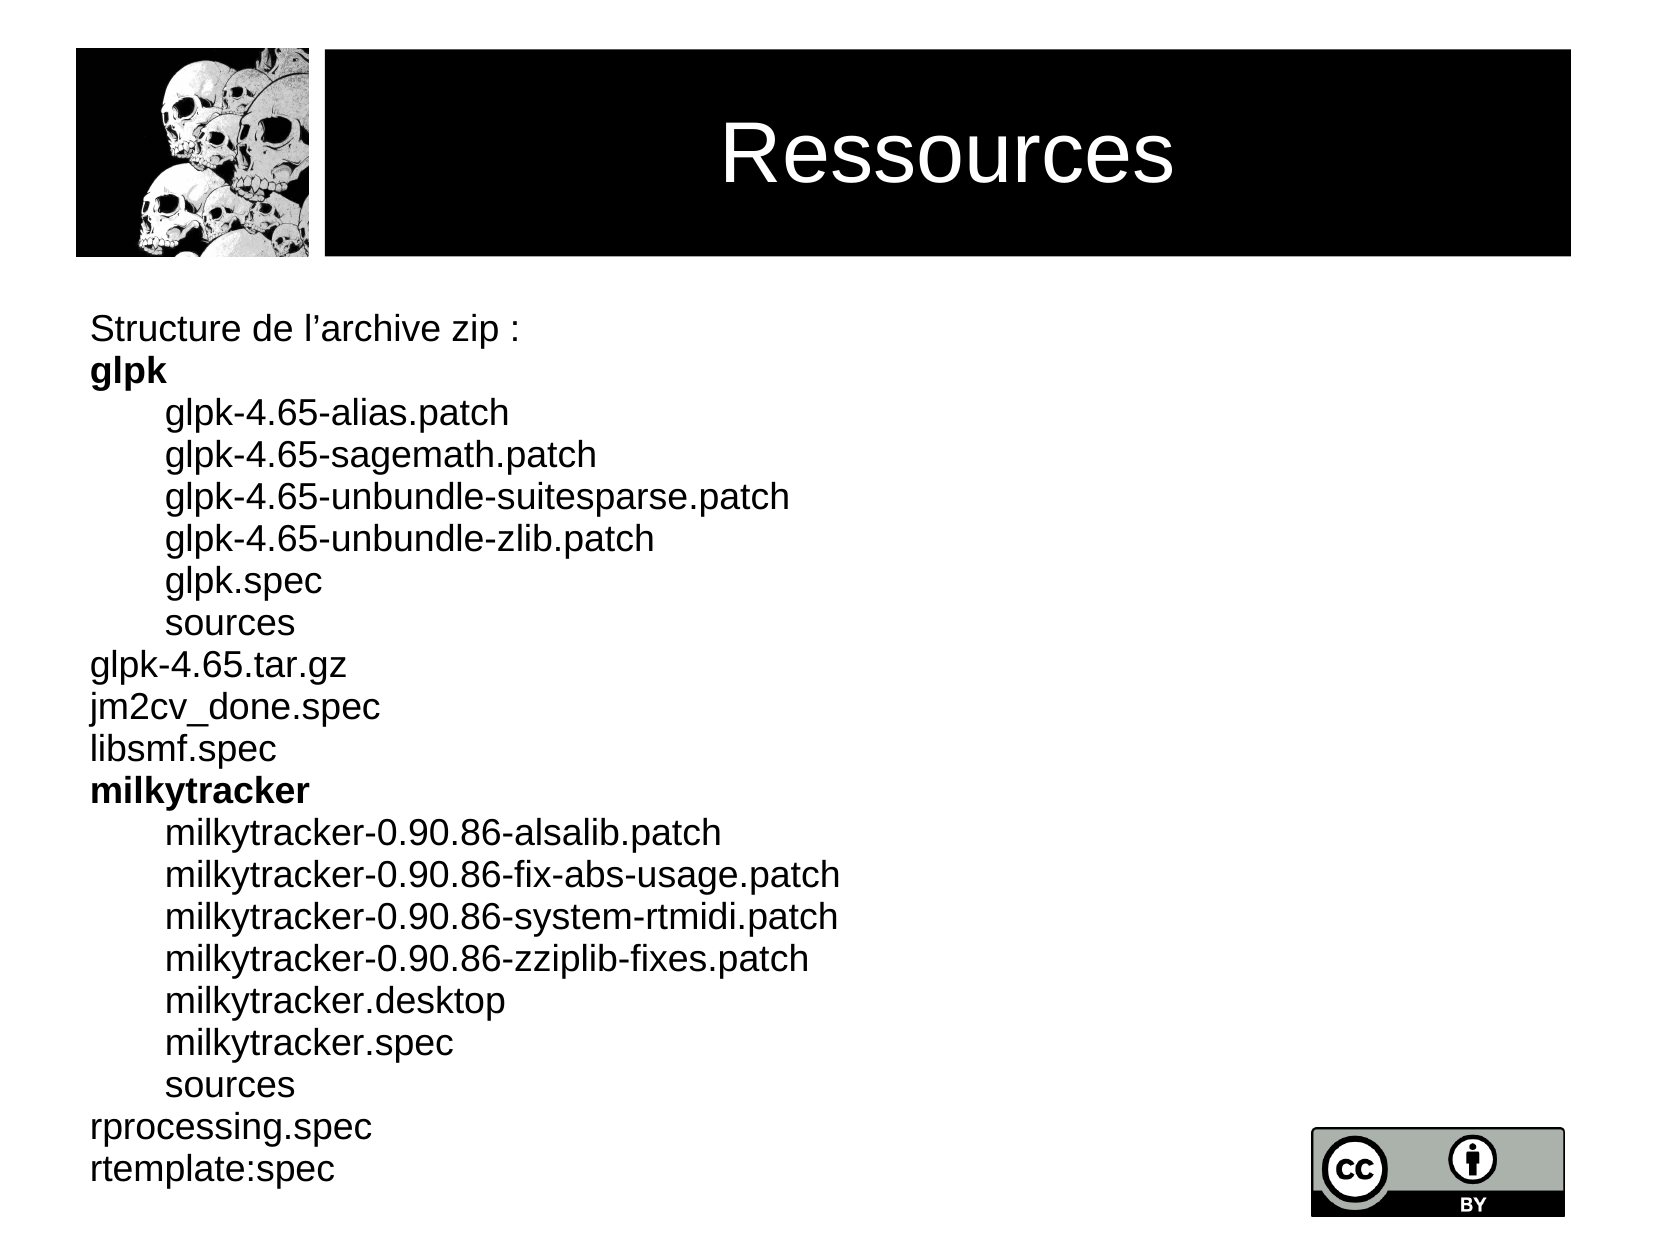

# Ressources
Structure de l’archive zip :
glpk
	glpk-4.65-alias.patch
	glpk-4.65-sagemath.patch
	glpk-4.65-unbundle-suitesparse.patch
	glpk-4.65-unbundle-zlib.patch
	glpk.spec
	sources
glpk-4.65.tar.gz
jm2cv_done.spec
libsmf.spec
milkytracker
	milkytracker-0.90.86-alsalib.patch
	milkytracker-0.90.86-fix-abs-usage.patch
	milkytracker-0.90.86-system-rtmidi.patch
	milkytracker-0.90.86-zziplib-fixes.patch
	milkytracker.desktop
	milkytracker.spec
	sources
rprocessing.spec
rtemplate:spec